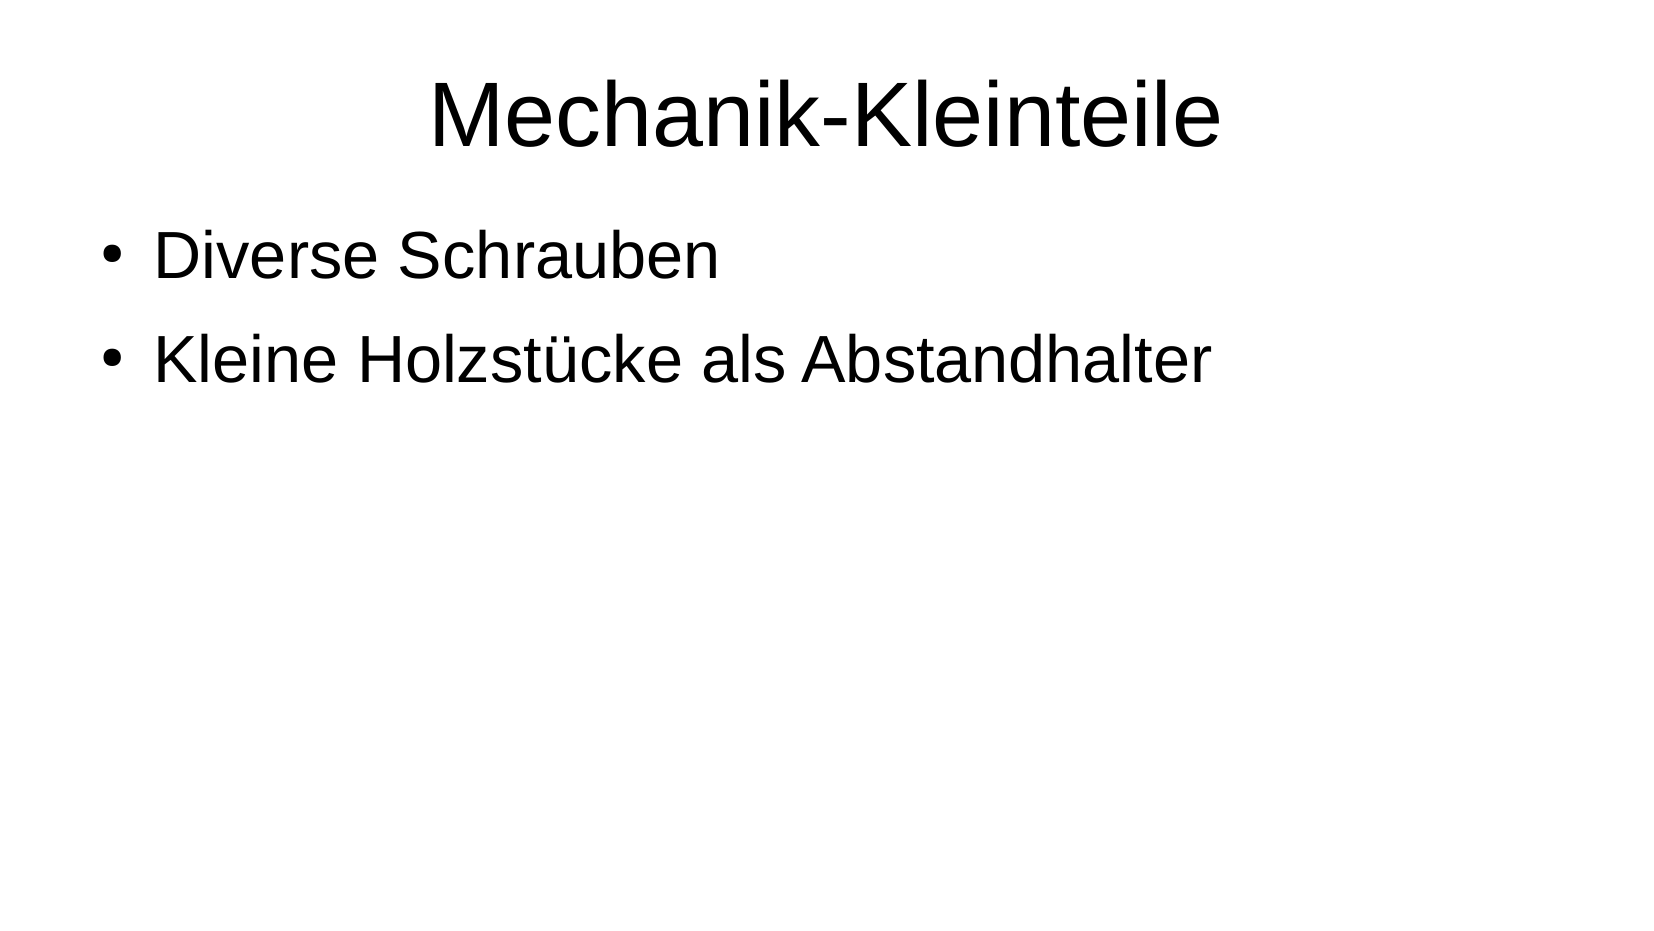

# Mechanik-Kleinteile
Diverse Schrauben
Kleine Holzstücke als Abstandhalter